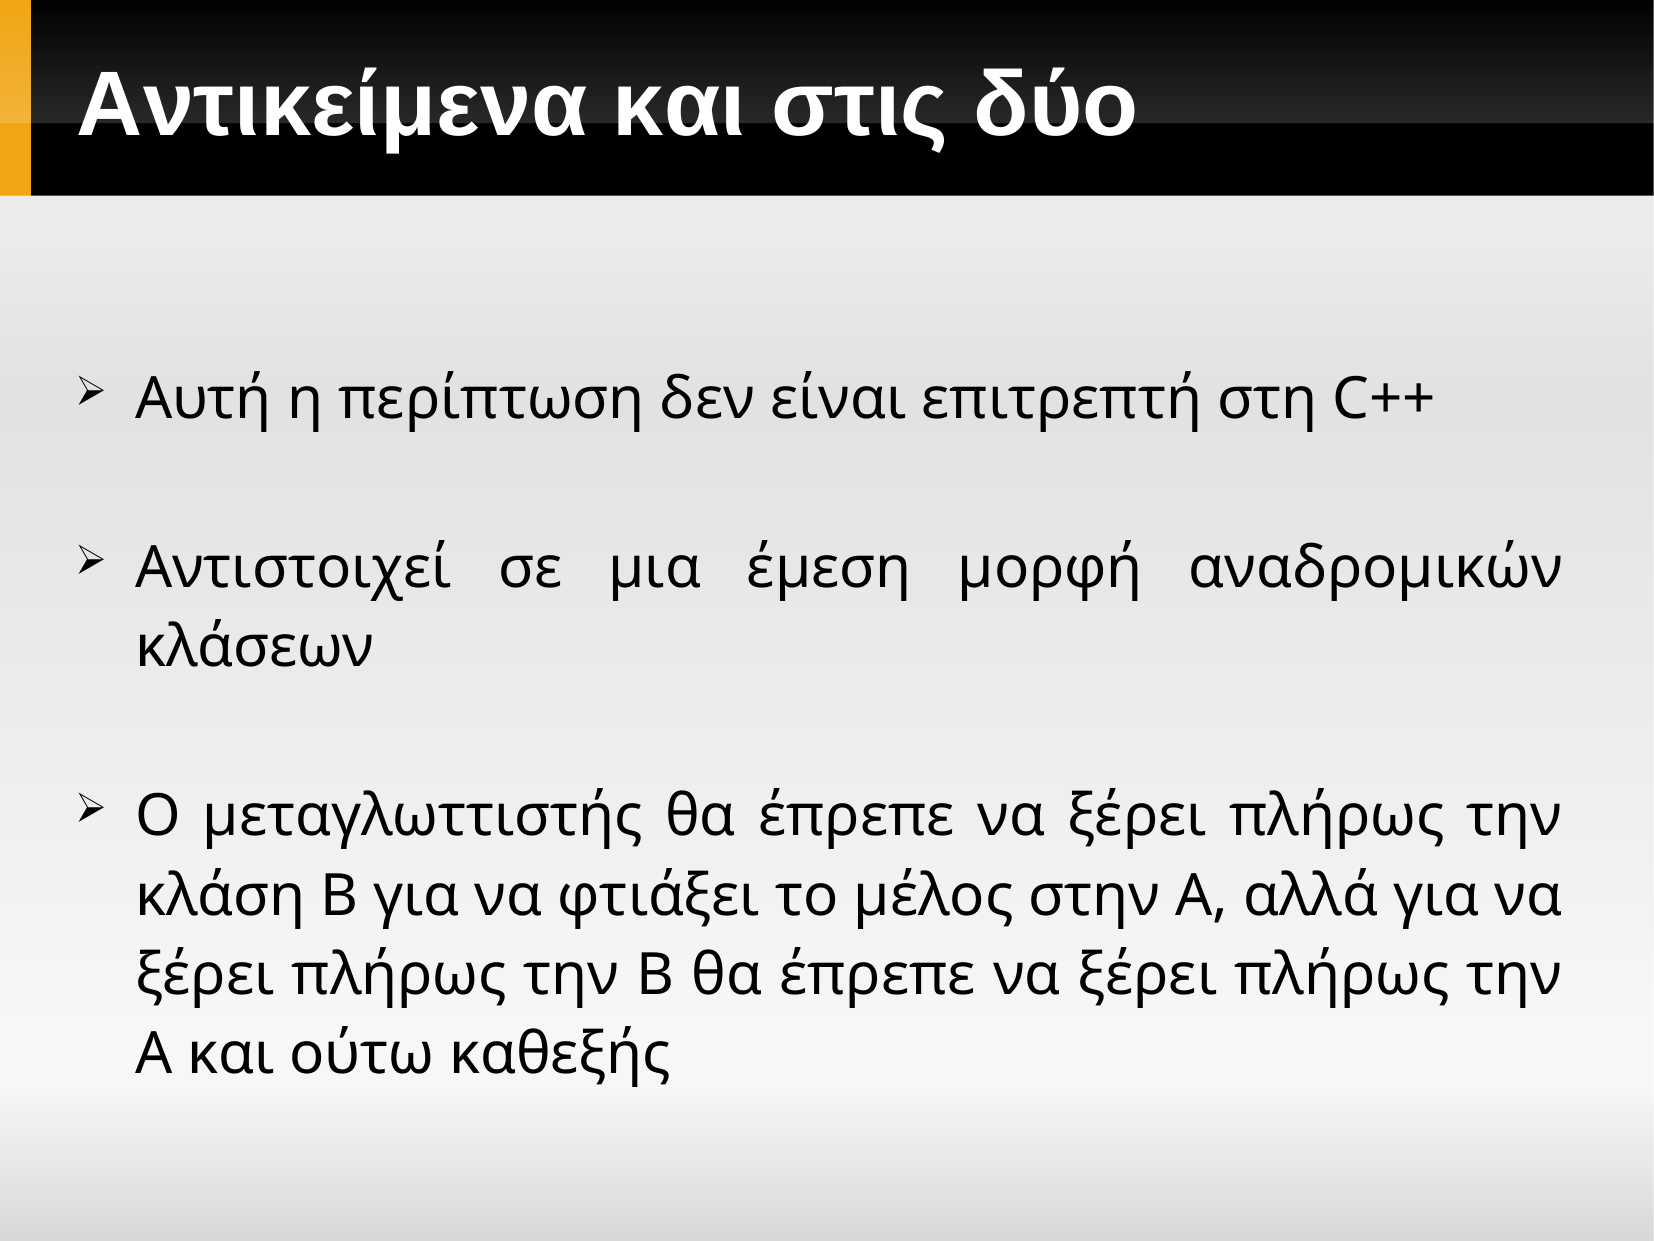

# Αντικείμενα και στις δύο
Αυτή η περίπτωση δεν είναι επιτρεπτή στη C++
Αντιστοιχεί σε μια έμεση μορφή αναδρομικών κλάσεων
Ο μεταγλωττιστής θα έπρεπε να ξέρει πλήρως την κλάση Β για να φτιάξει το μέλος στην Α, αλλά για να ξέρει πλήρως την Β θα έπρεπε να ξέρει πλήρως την Α και ούτω καθεξής